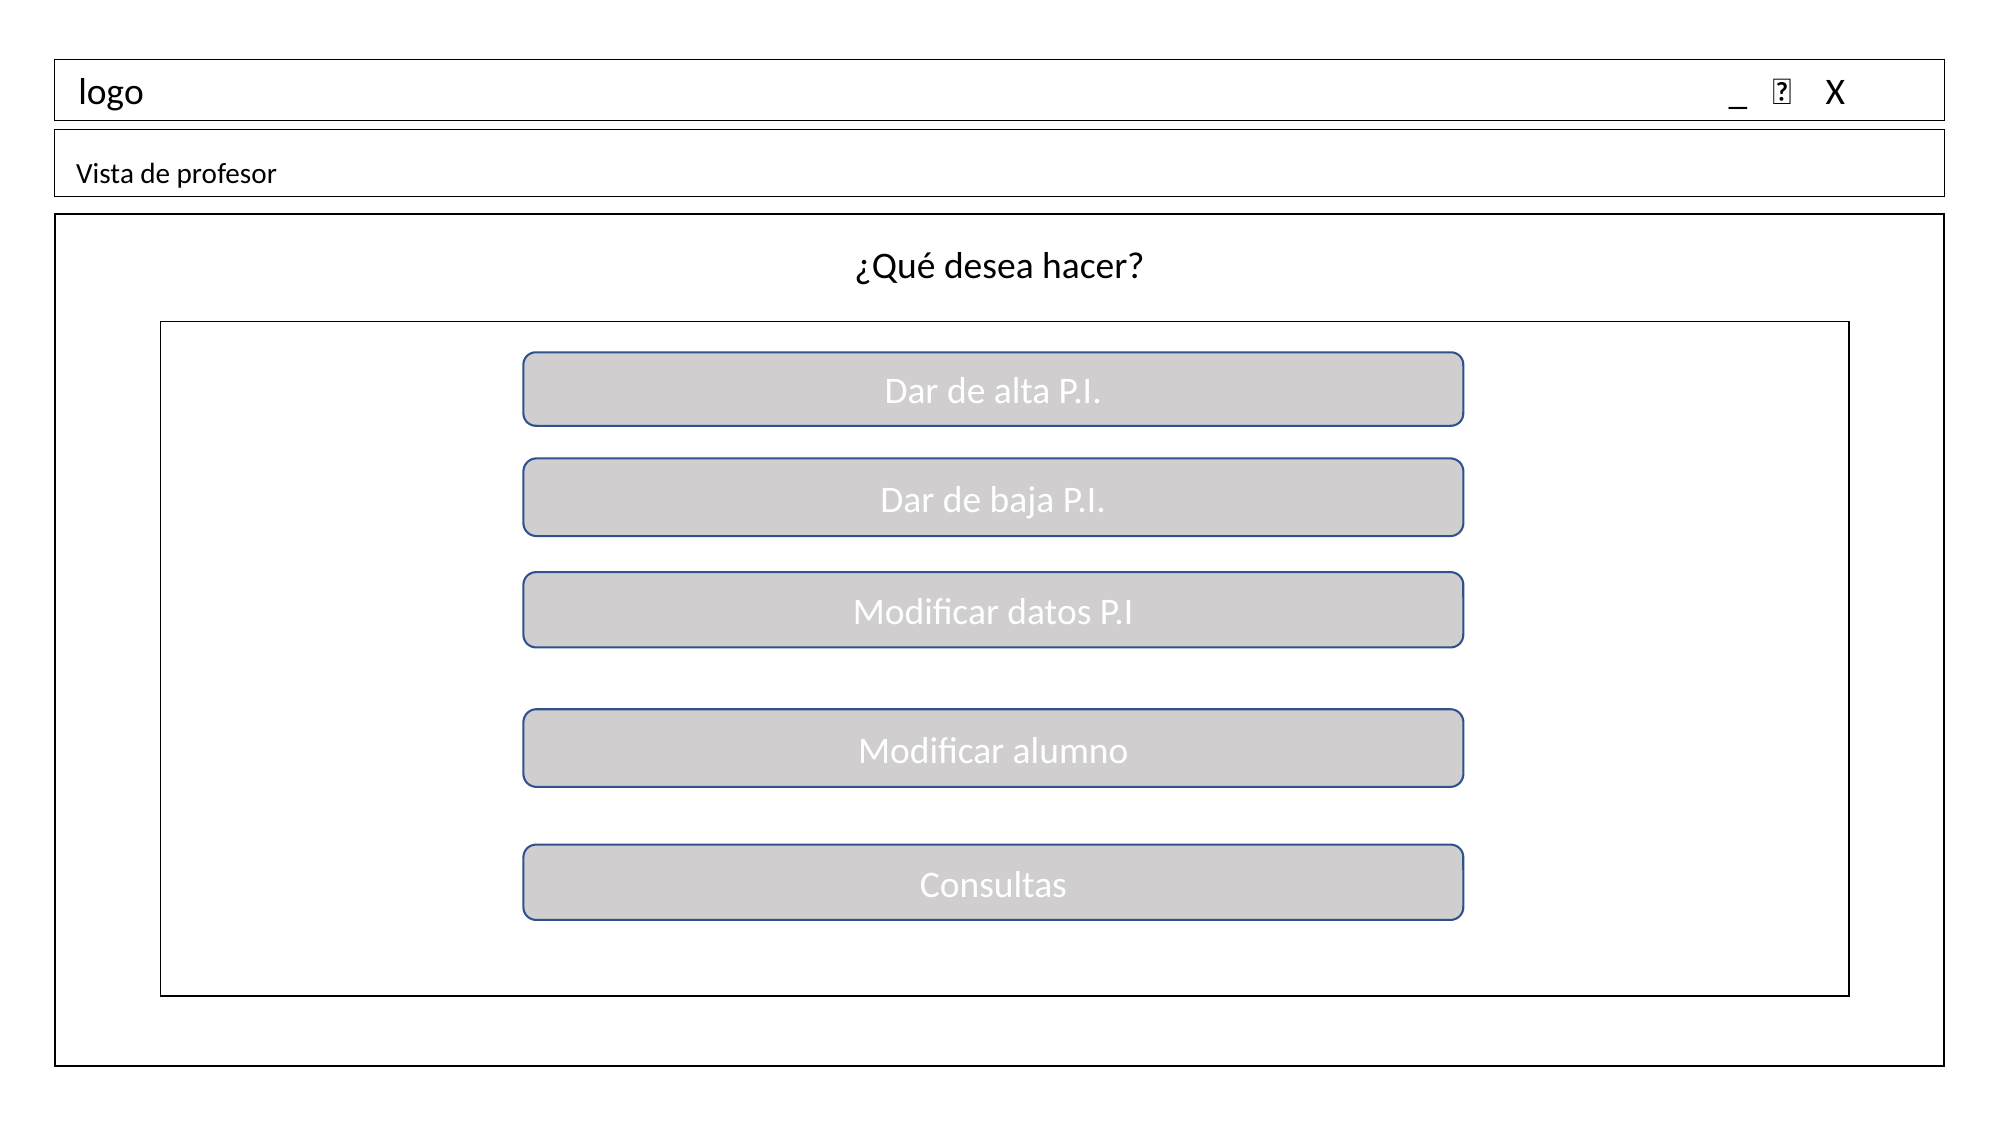

logo _ 🔲 X
 Vista de profesor
¿Qué desea hacer?
Dar de alta P.I.
Dar de baja P.I.
Modificar datos P.I
Modificar alumno
Consultas